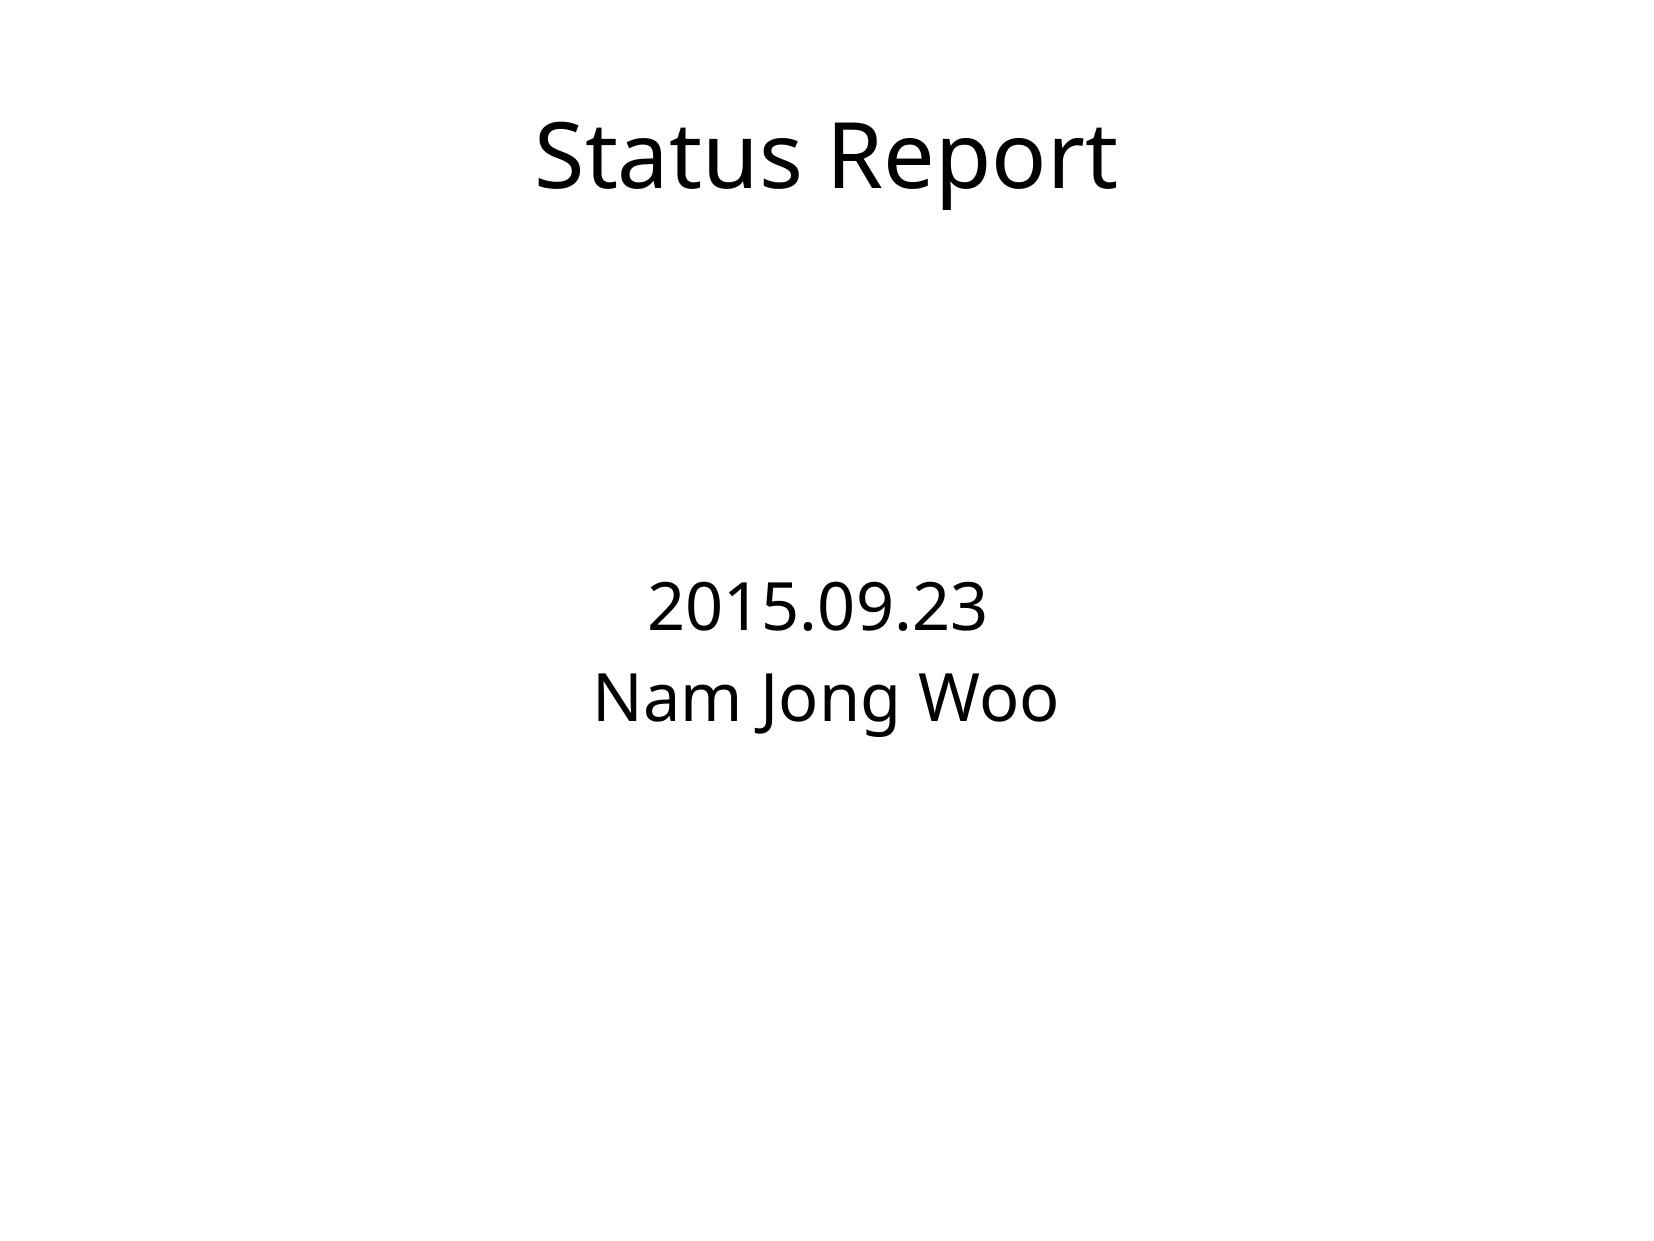

# Status Report
2015.09.23
Nam Jong Woo